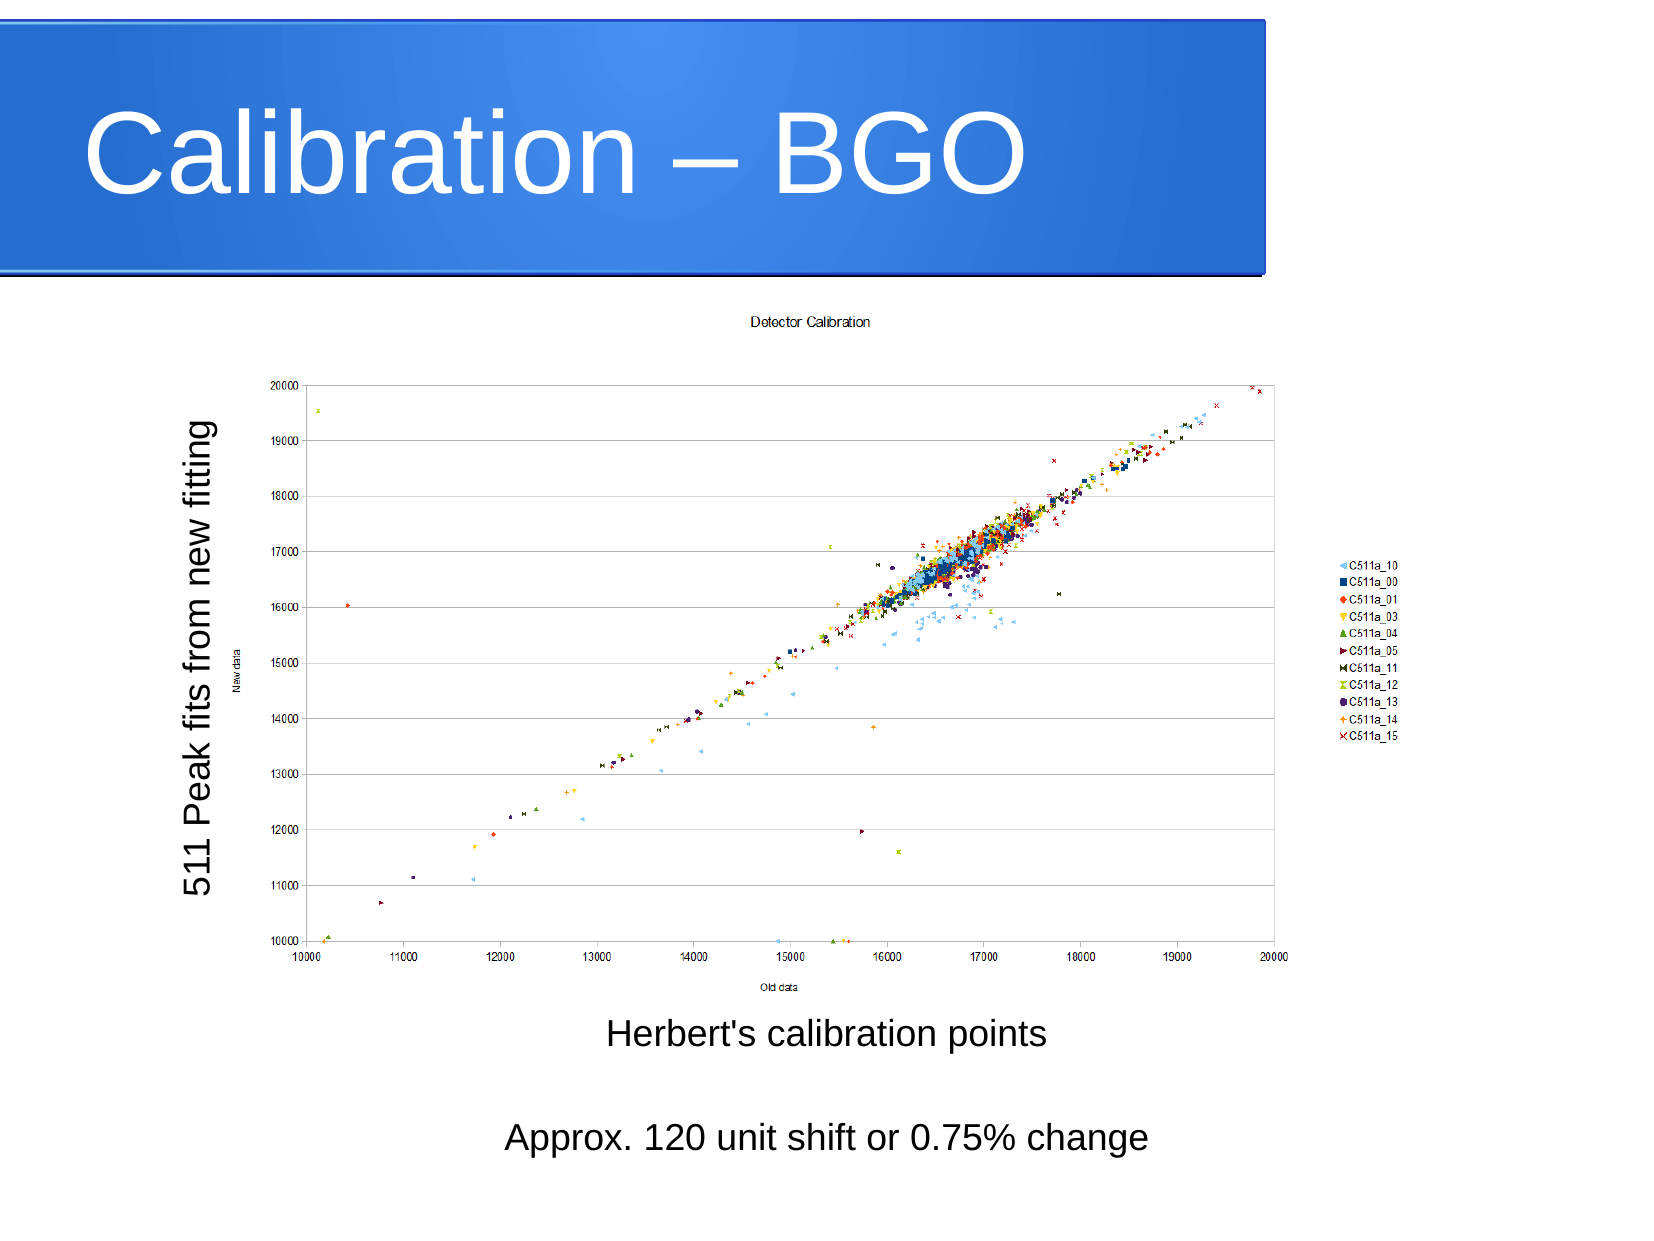

# Calibration – BGO
511 Peak fits from new fitting
Herbert's calibration points
Approx. 120 unit shift or 0.75% change